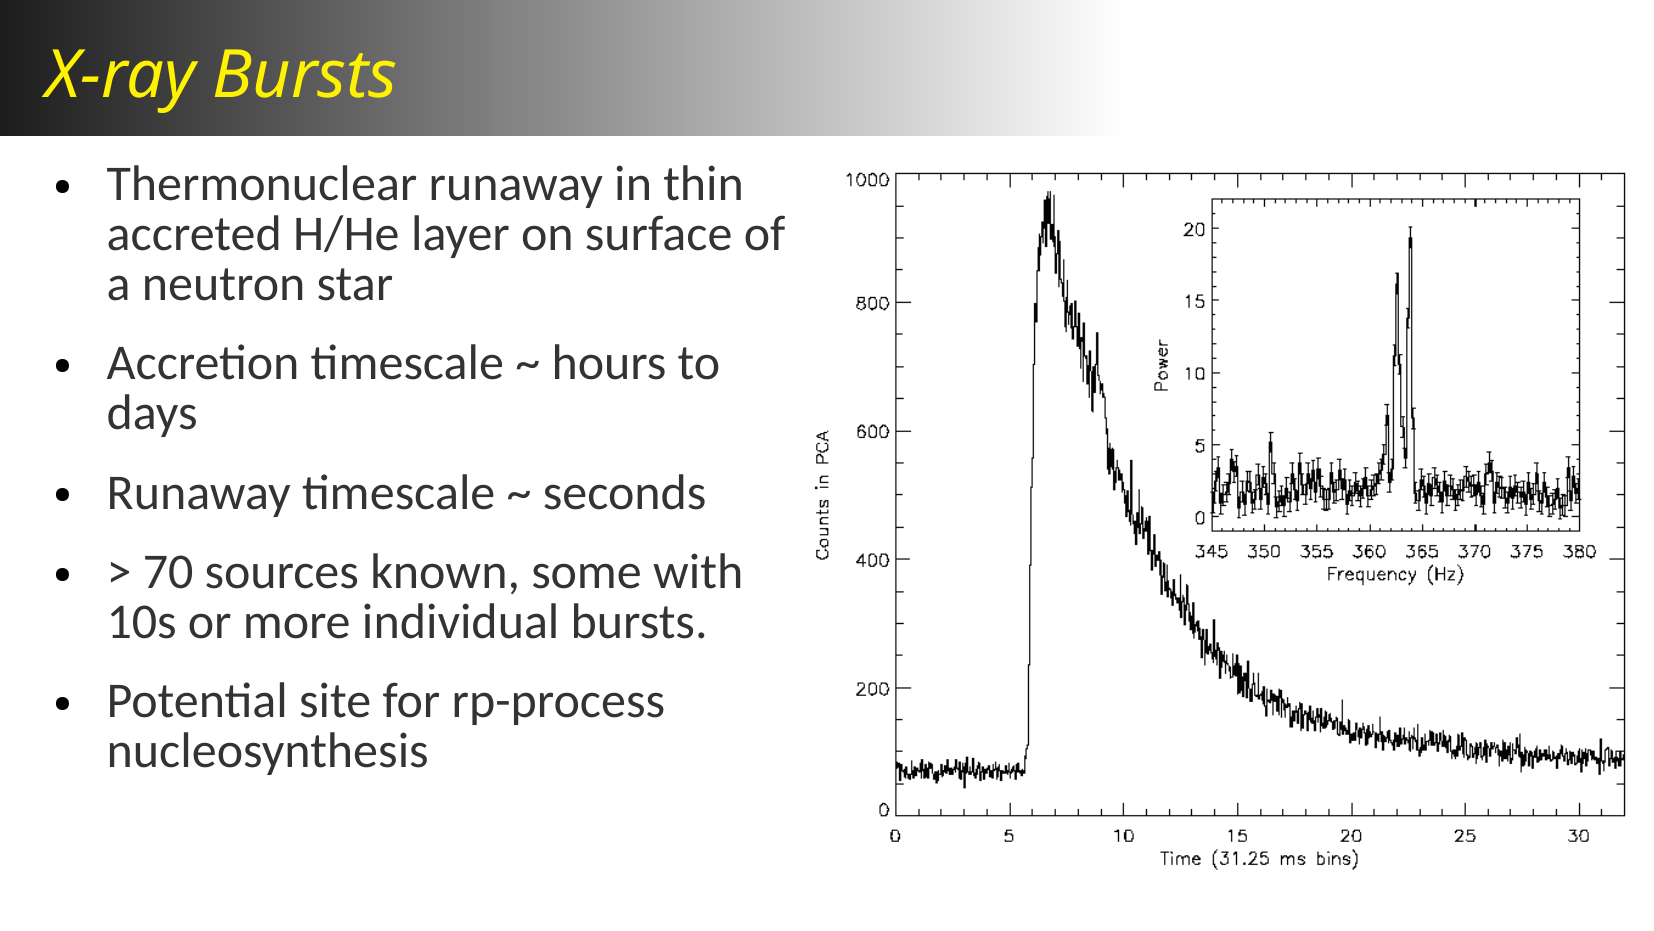

# X-ray Bursts
Thermonuclear runaway in thin accreted H/He layer on surface of a neutron star
Accretion timescale ~ hours to days
Runaway timescale ~ seconds
> 70 sources known, some with 10s or more individual bursts.
Potential site for rp-process nucleosynthesis
Strohmayer et al., 1996, ApJ, 469:L9